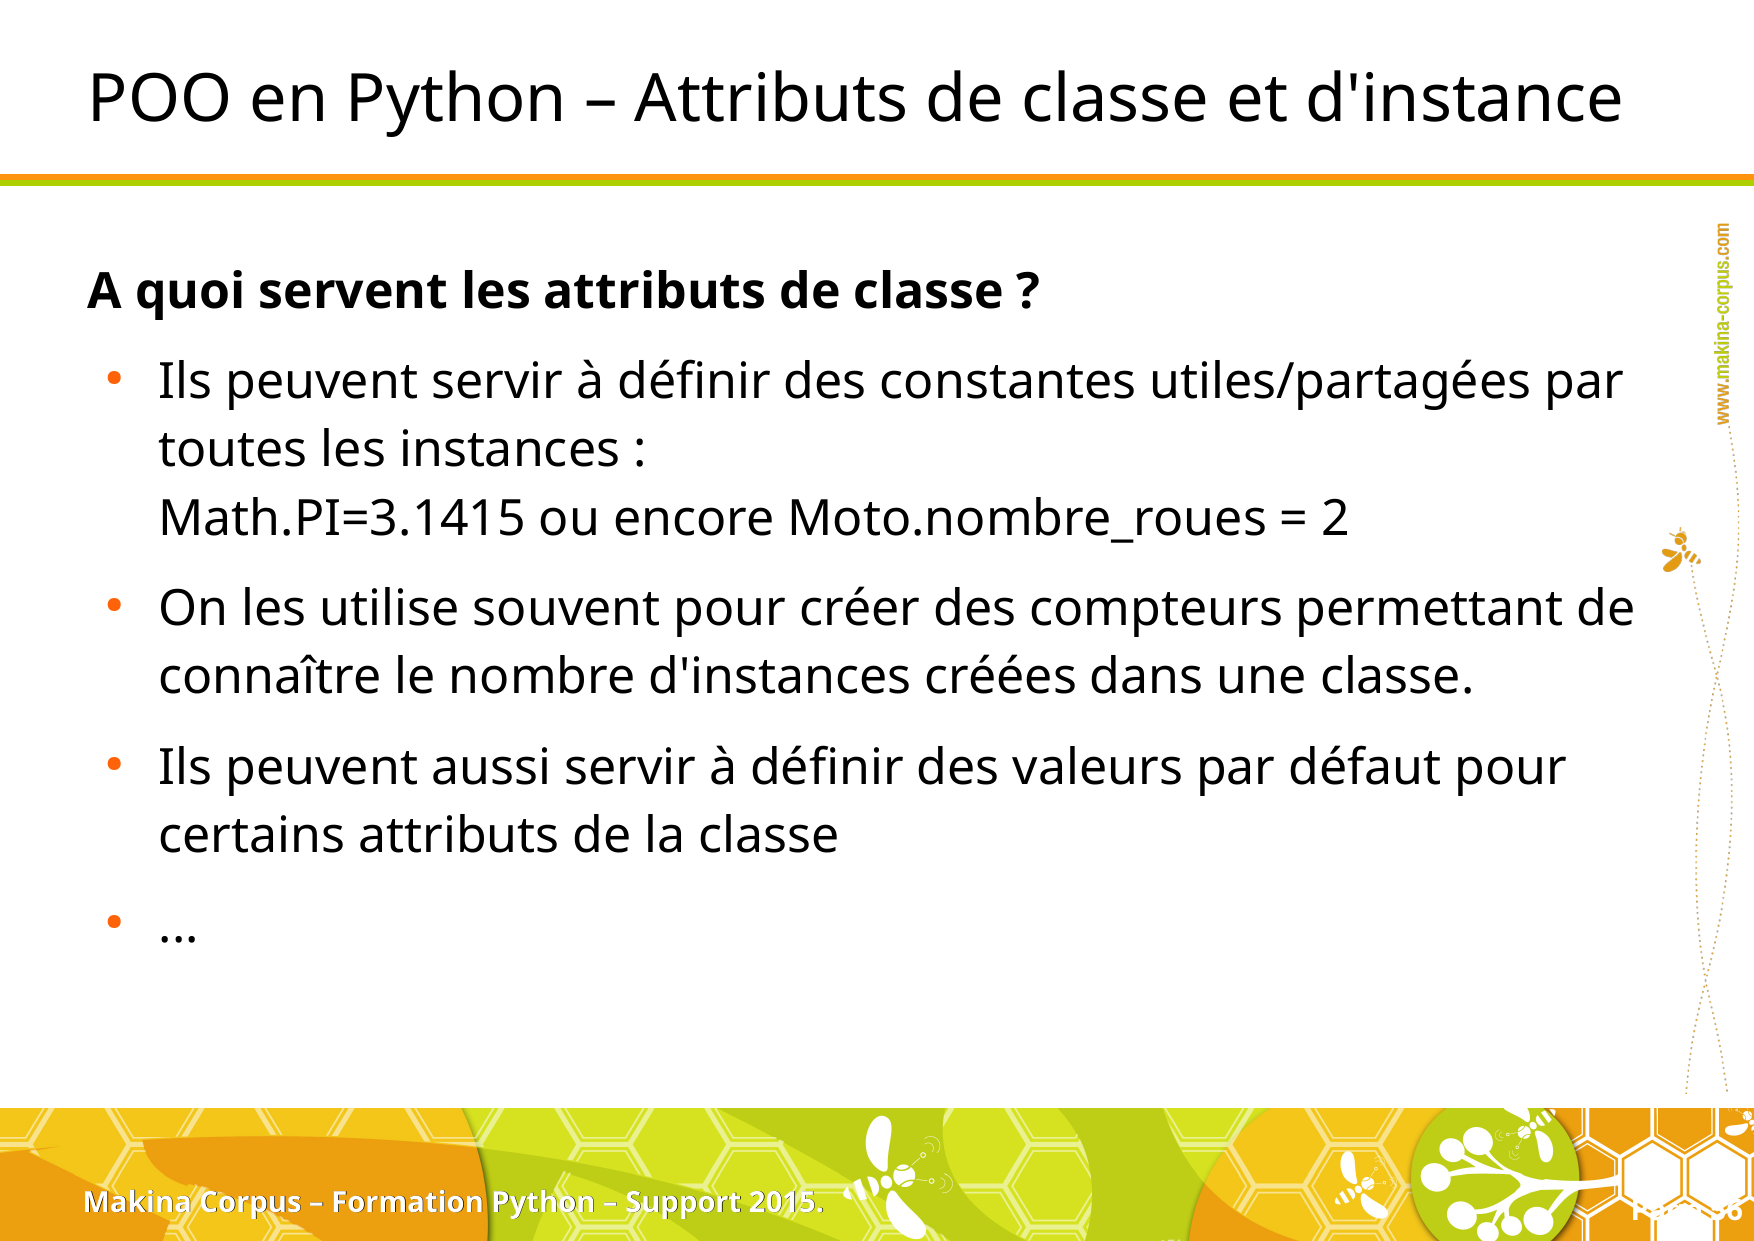

# POO en Python – Attributs de classe et d'instance
A quoi servent les attributs de classe ?
Ils peuvent servir à définir des constantes utiles/partagées par toutes les instances :
Math.PI=3.1415 ou encore Moto.nombre_roues = 2
On les utilise souvent pour créer des compteurs permettant de connaître le nombre d'instances créées dans une classe.
Ils peuvent aussi servir à définir des valeurs par défaut pour certains attributs de la classe
...
tesg
56